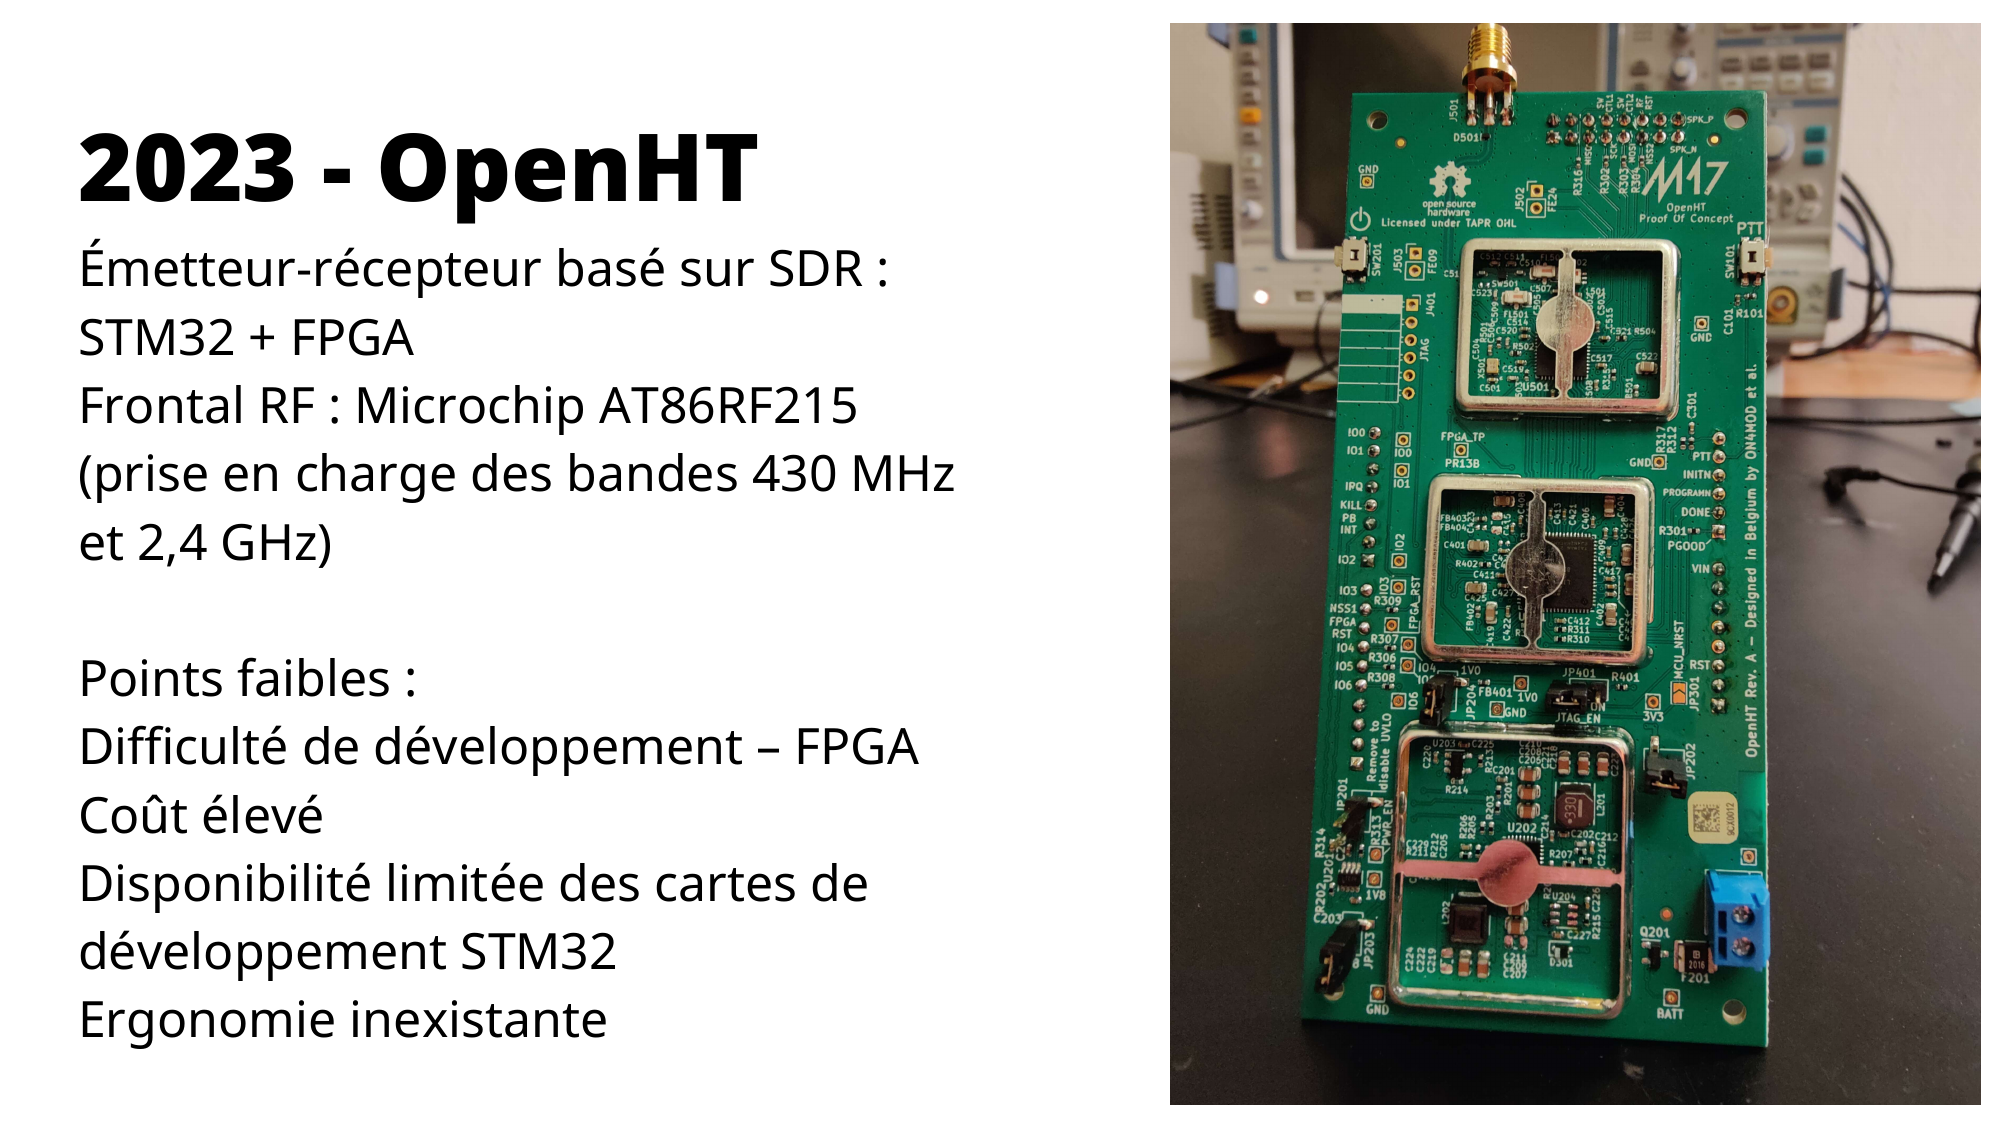

2023 - OpenHT
Émetteur-récepteur basé sur SDR :
STM32 + FPGA
Frontal RF : Microchip AT86RF215
(prise en charge des bandes 430 MHz
et 2,4 GHz)
Points faibles :
Difficulté de développement – FPGA
Coût élevé
Disponibilité limitée des cartes de
développement STM32
Ergonomie inexistante
N'a jamais dépassé le stade du PoC